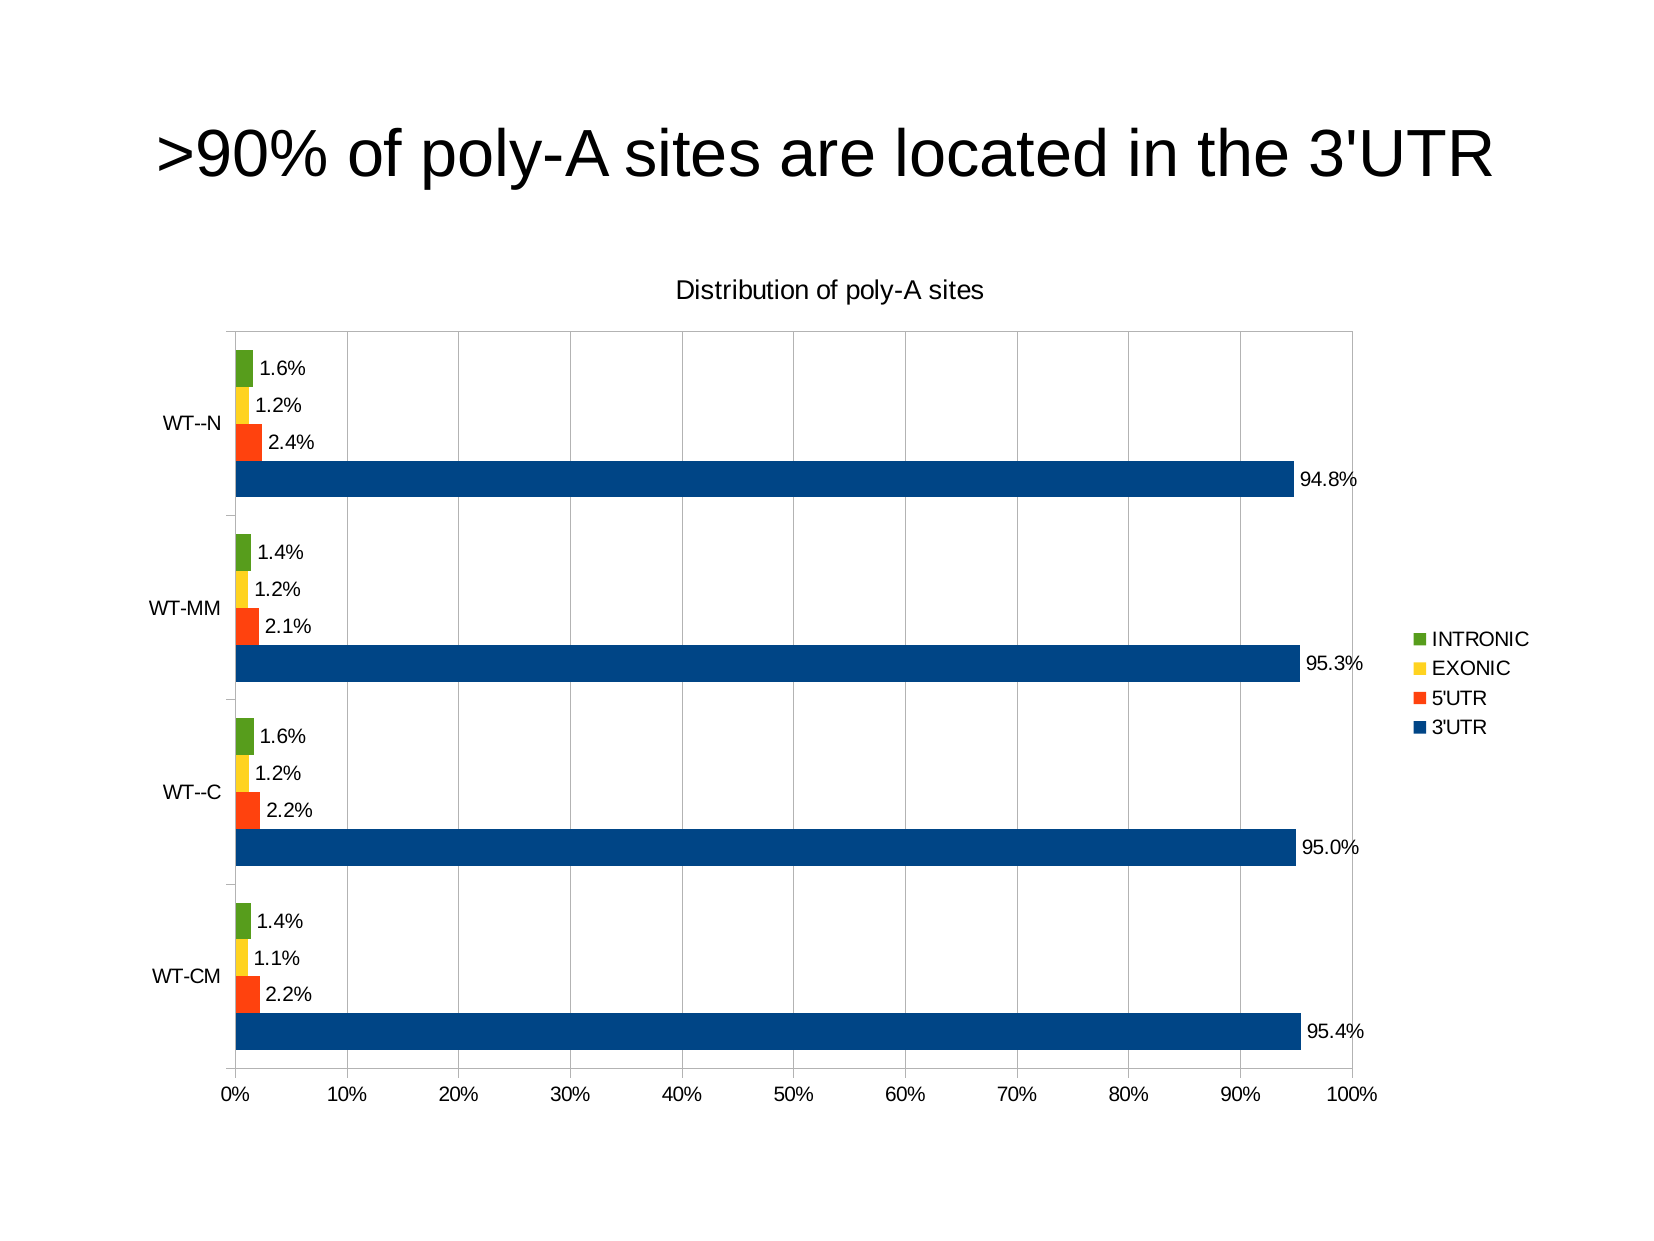

# >90% of poly-A sites are located in the 3'UTR
### Chart: Distribution of poly-A sites
| Category | 3'UTR | 5'UTR | EXONIC | INTRONIC |
|---|---|---|---|---|
| WT-CM | 0.954091 | 0.021503 | 0.010859 | 0.013547 |
| WT--C | 0.949502 | 0.022252 | 0.011989 | 0.016257 |
| WT-MM | 0.953084 | 0.021145 | 0.011564 | 0.014207 |
| WT--N | 0.947871 | 0.023919 | 0.012228 | 0.015982 |